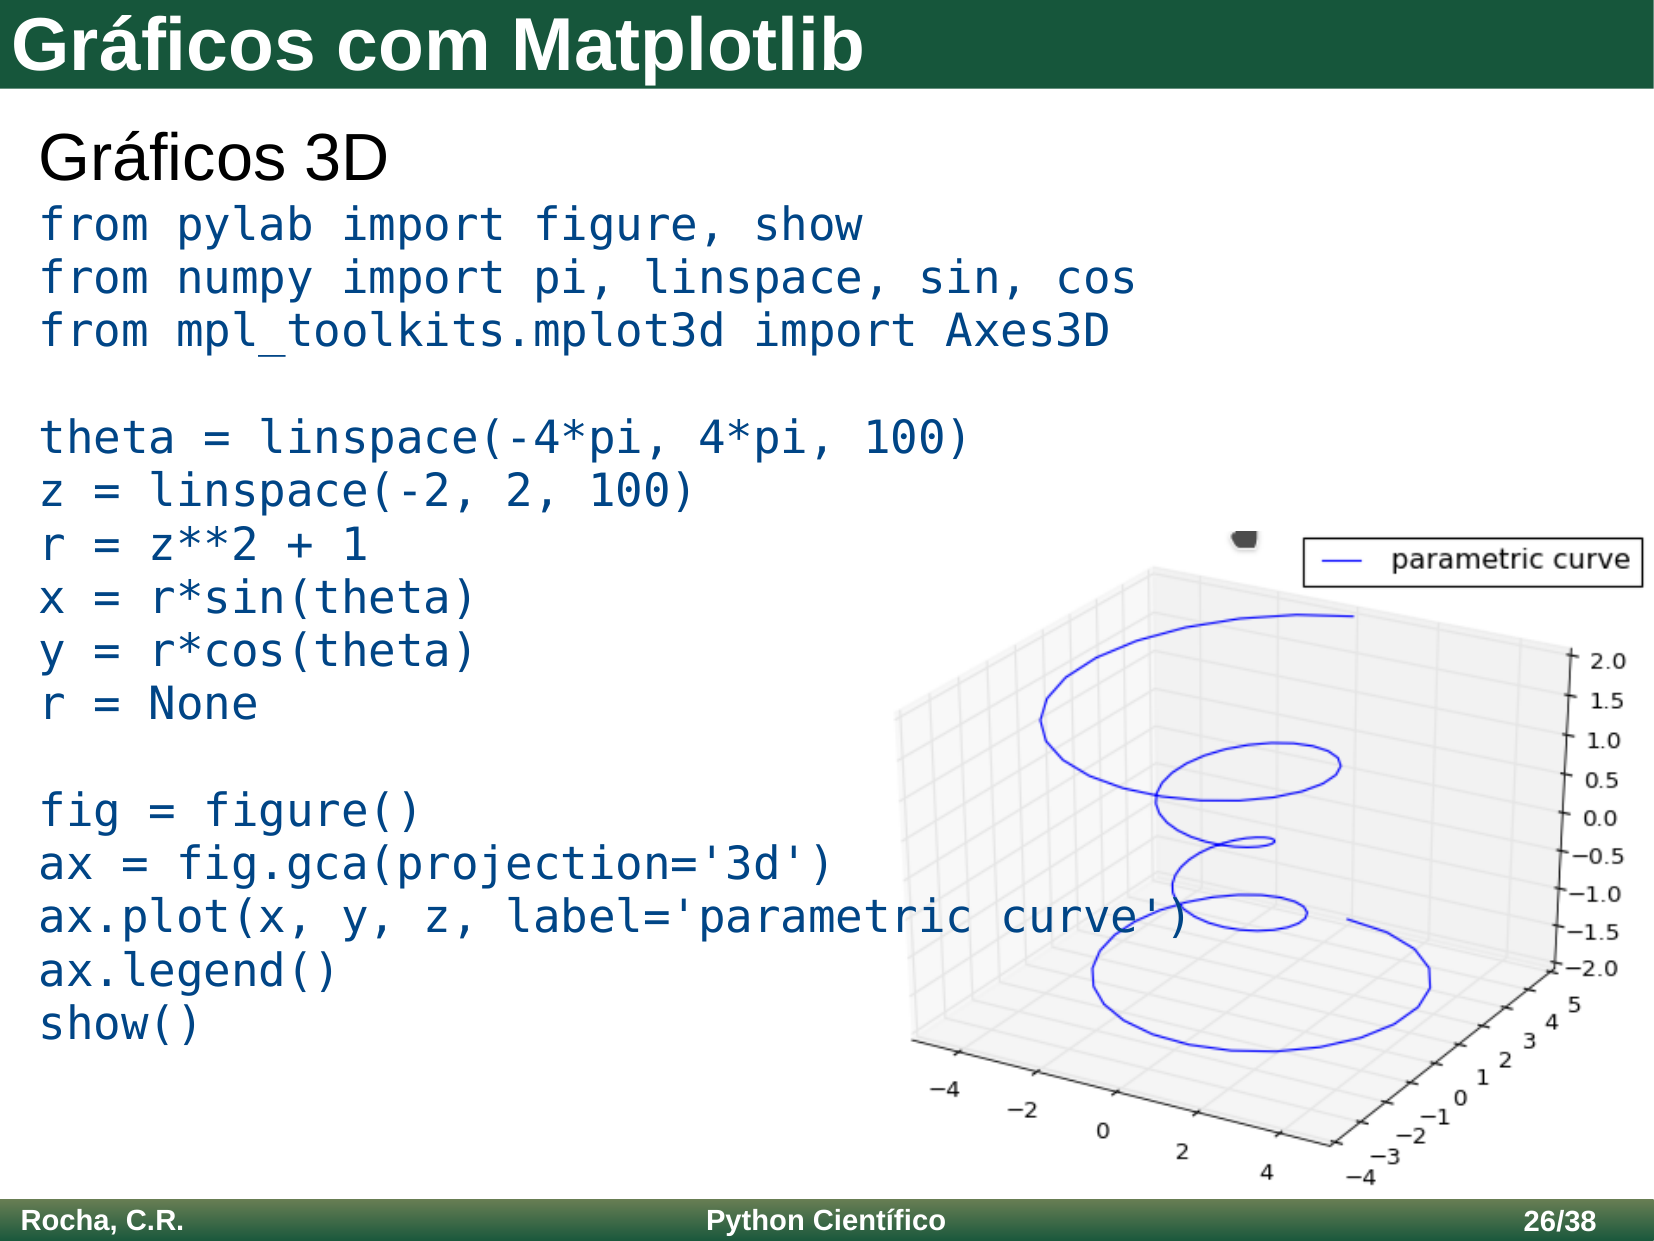

# Gráficos com Matplotlib
Gráficos 3D
from pylab import figure, show
from numpy import pi, linspace, sin, cos
from mpl_toolkits.mplot3d import Axes3D
theta = linspace(-4*pi, 4*pi, 100)
z = linspace(-2, 2, 100)
r = z**2 + 1
x = r*sin(theta)
y = r*cos(theta)
r = None
fig = figure()
ax = fig.gca(projection='3d')
ax.plot(x, y, z, label='parametric curve')
ax.legend()
show()